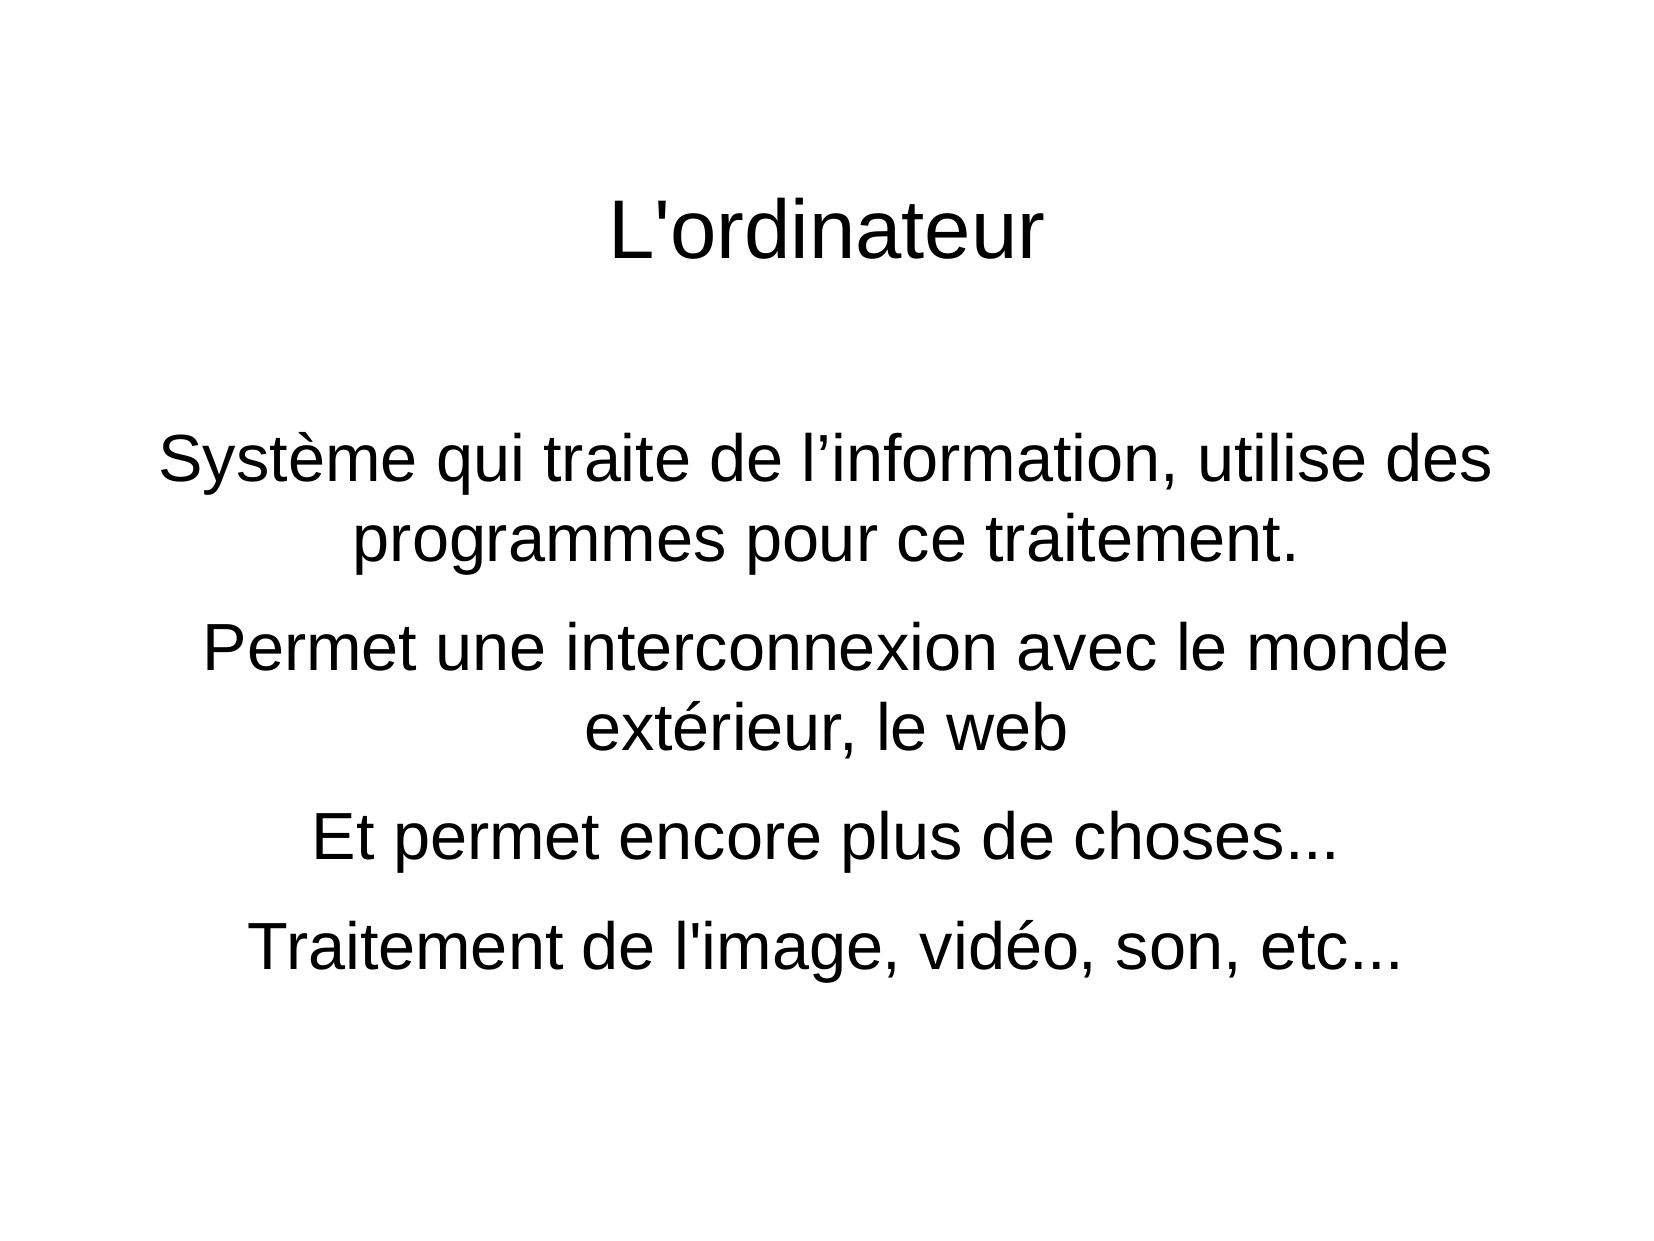

# L'ordinateur
Système qui traite de l’information, utilise des programmes pour ce traitement.
Permet une interconnexion avec le monde extérieur, le web
Et permet encore plus de choses...
Traitement de l'image, vidéo, son, etc...